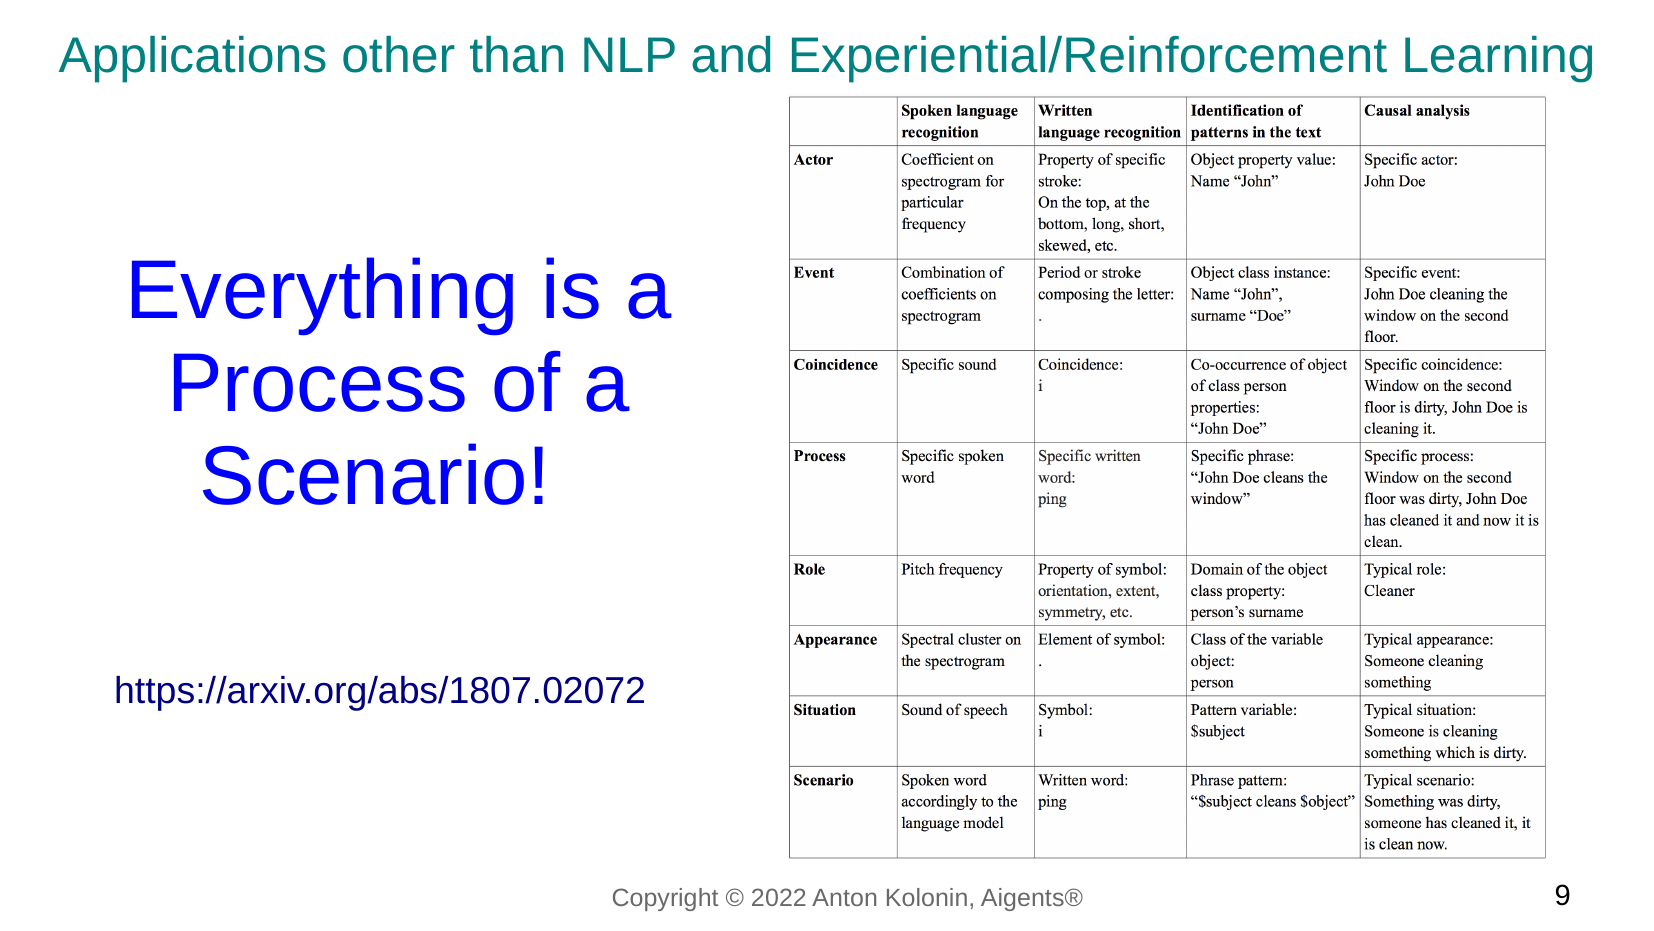

Applications other than NLP and Experiential/Reinforcement Learning
Everything is a Process of a Scenario!
https://arxiv.org/abs/1807.02072
Copyright © 2022 Anton Kolonin, Aigents®
9